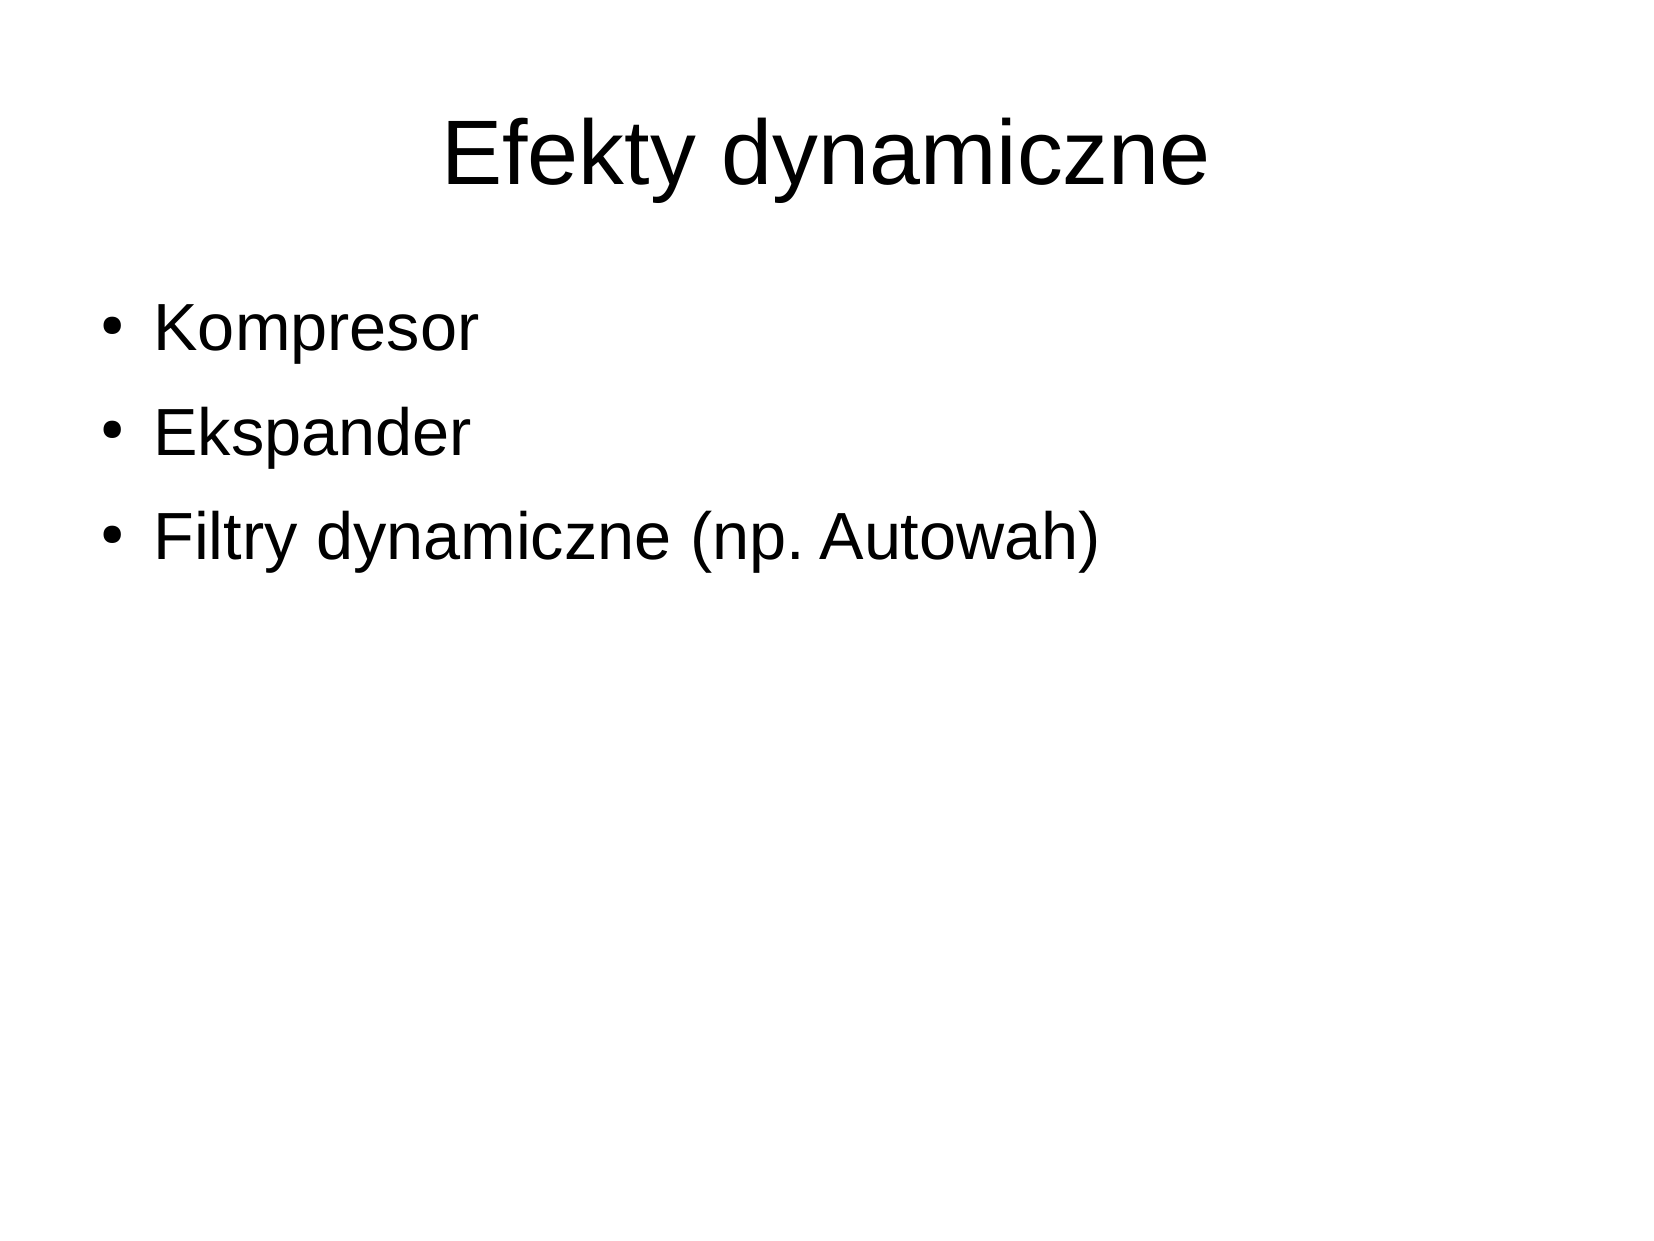

# Efekty dynamiczne
Kompresor
Ekspander
Filtry dynamiczne (np. Autowah)